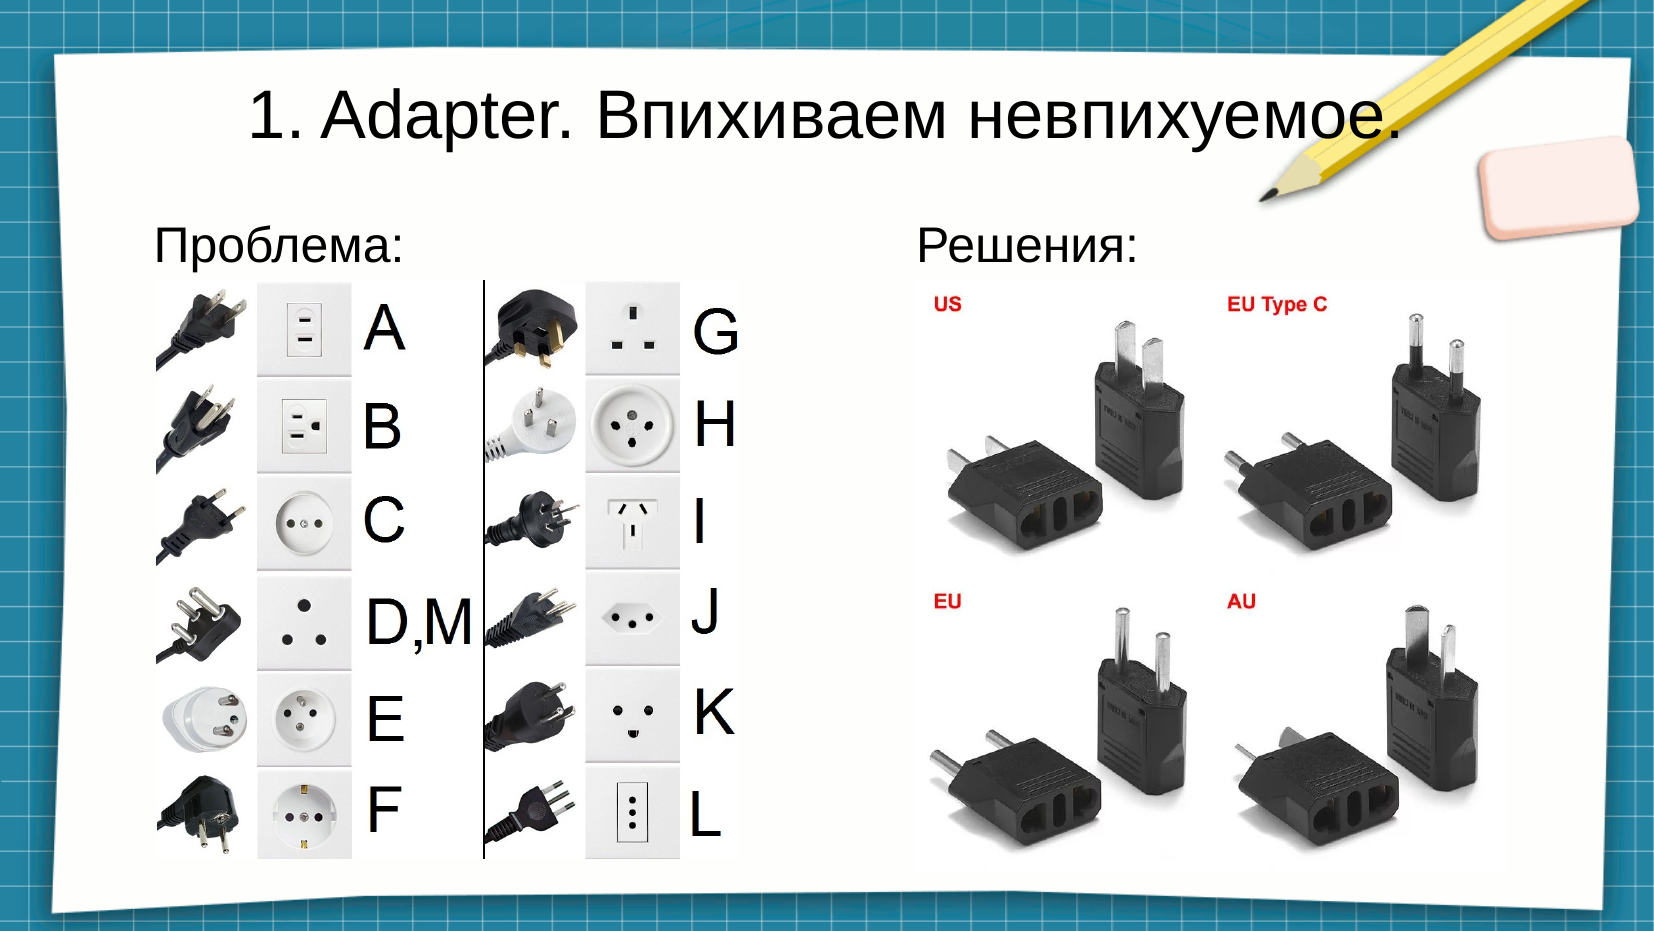

# 1. Adapter. Впихиваем невпихуемое.
Проблема:
Решения: